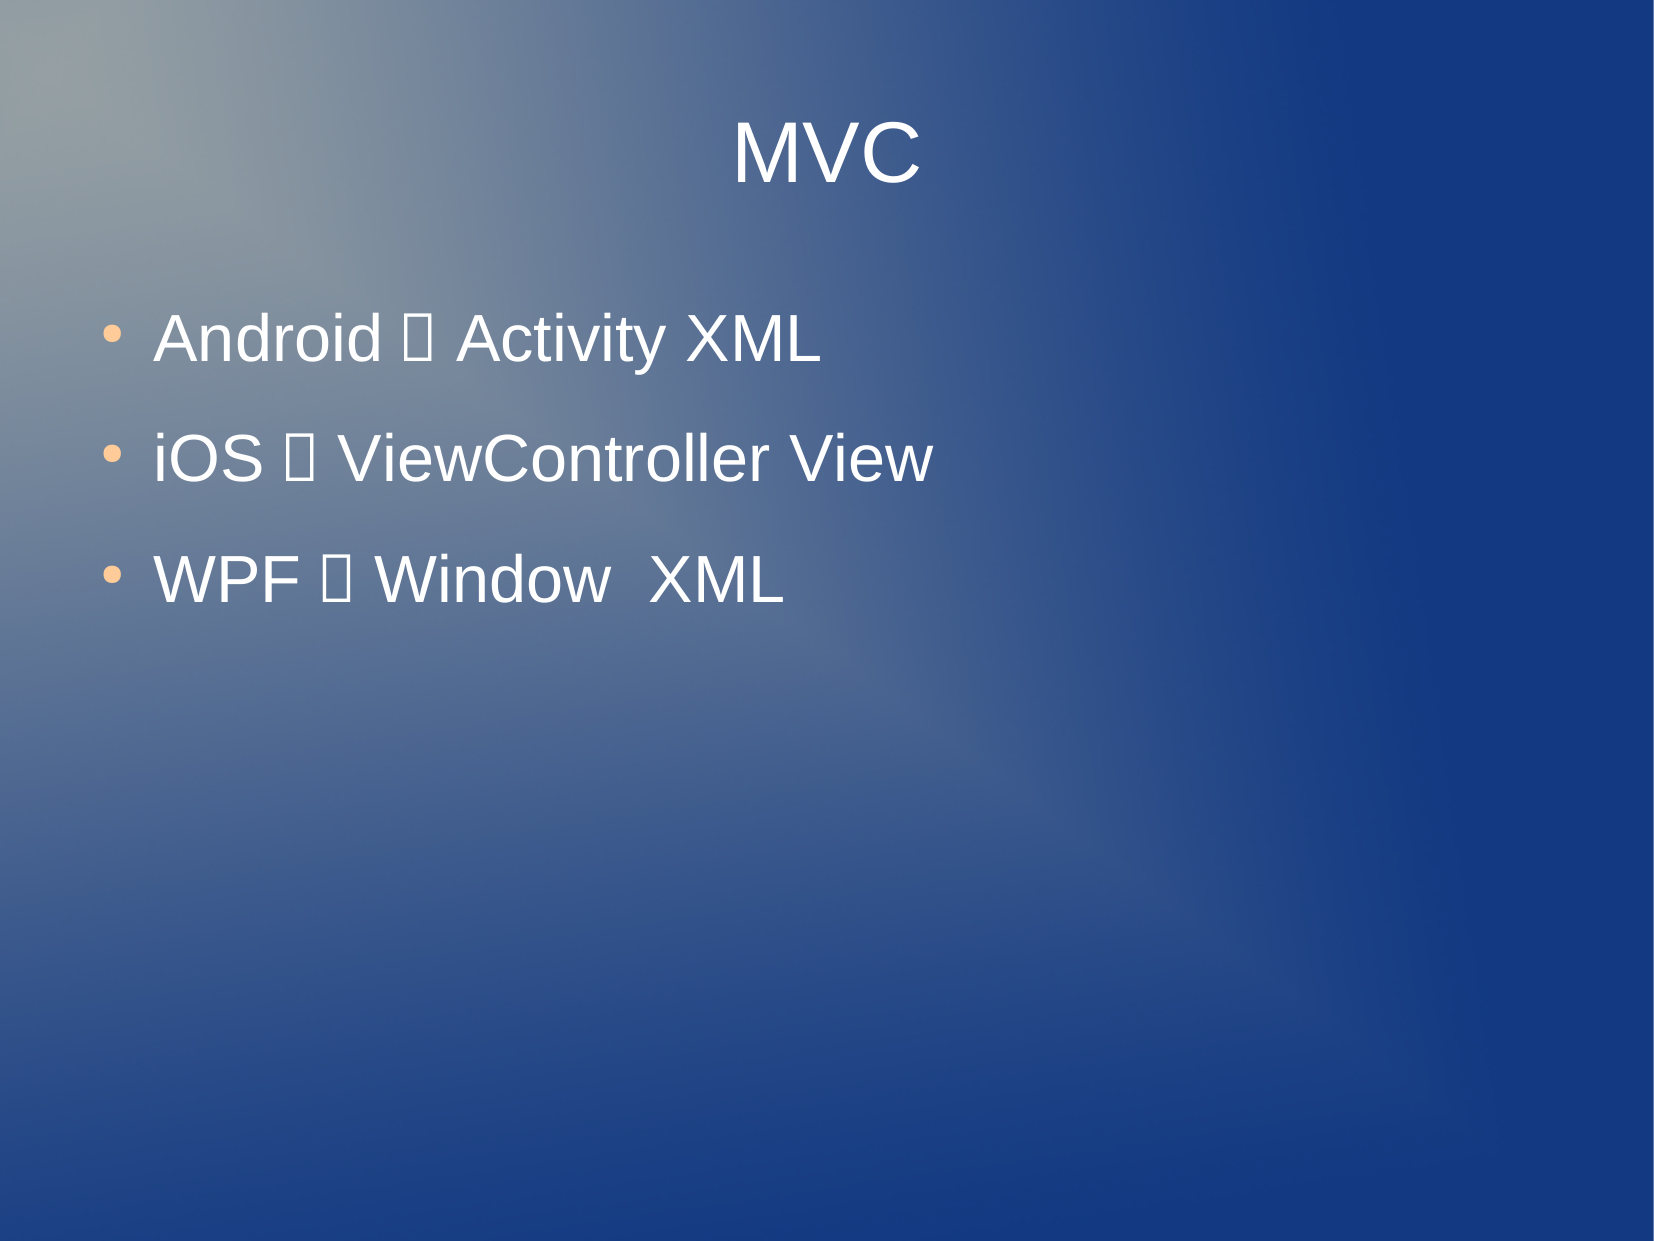

# MVC
Android：Activity XML
iOS：ViewController View
WPF：Window XML